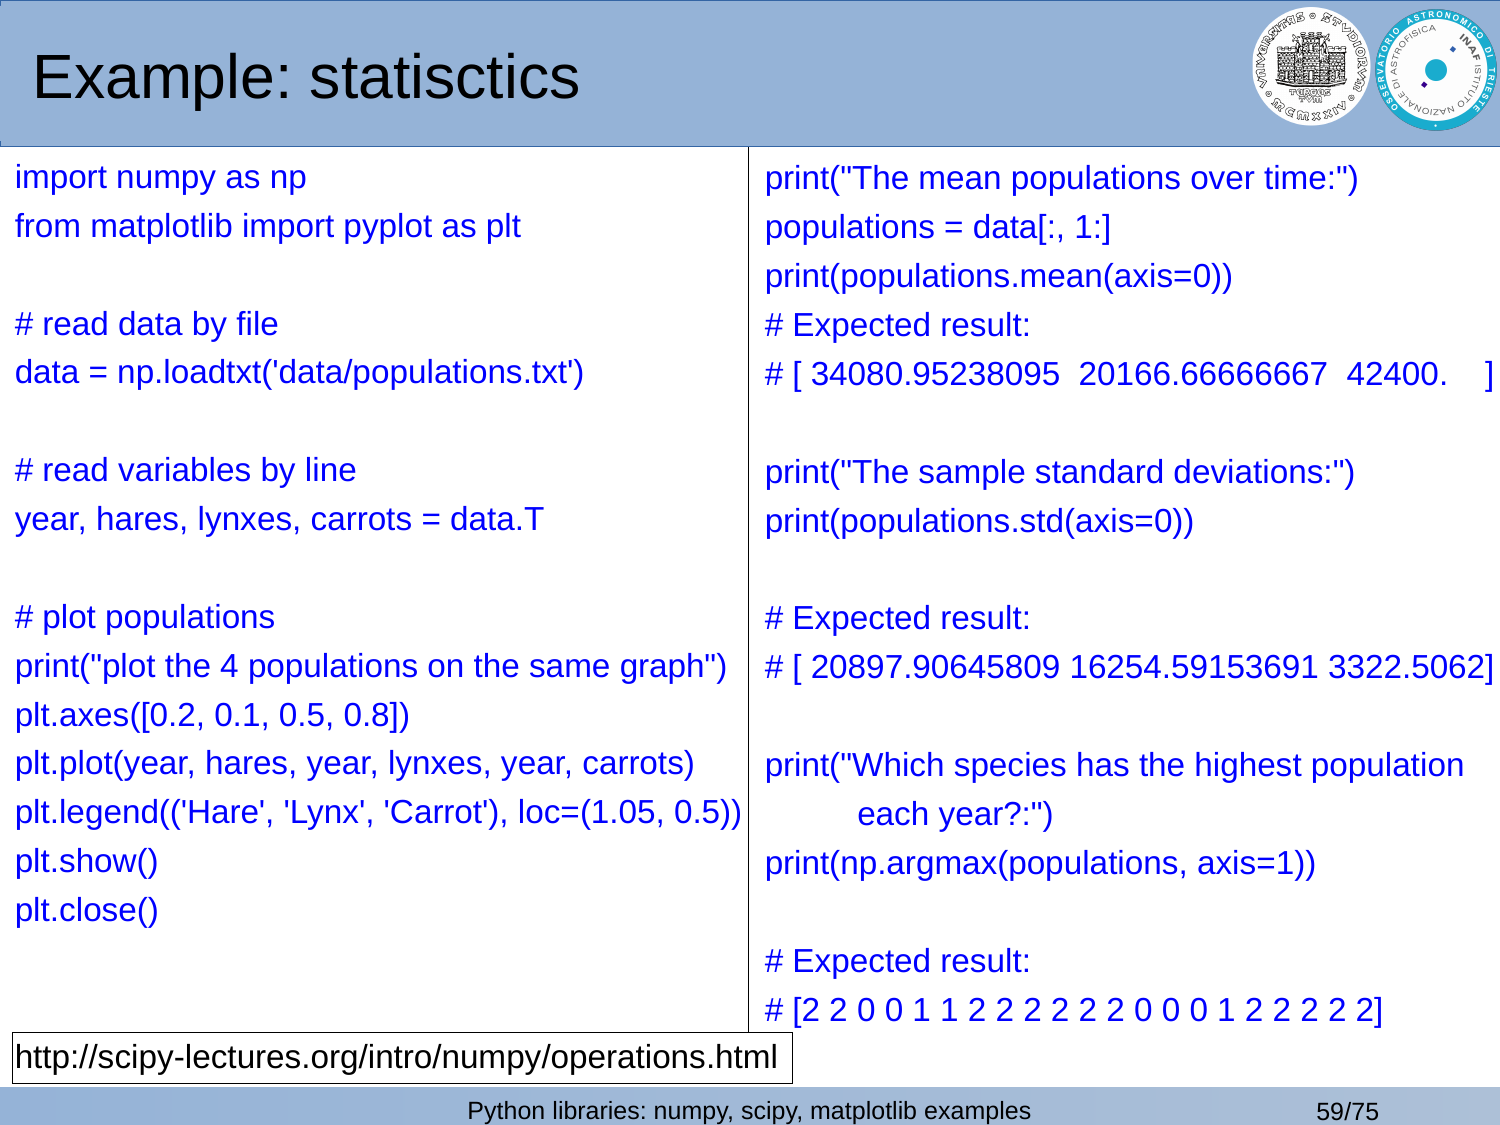

Example: statisctics
# import numpy as np
from matplotlib import pyplot as plt
# read data by file
data = np.loadtxt('data/populations.txt')
# read variables by line
year, hares, lynxes, carrots = data.T
# plot populations
print("plot the 4 populations on the same graph")
plt.axes([0.2, 0.1, 0.5, 0.8])
plt.plot(year, hares, year, lynxes, year, carrots)
plt.legend(('Hare', 'Lynx', 'Carrot'), loc=(1.05, 0.5))
plt.show()
plt.close()
http://scipy-lectures.org/intro/numpy/operations.html
print("The mean populations over time:")
populations = data[:, 1:]
print(populations.mean(axis=0))
# Expected result:
# [ 34080.95238095 20166.66666667 42400. ]
print("The sample standard deviations:")
print(populations.std(axis=0))
# Expected result:
# [ 20897.90645809 16254.59153691 3322.5062]
print("Which species has the highest population
 each year?:")
print(np.argmax(populations, axis=1))
# Expected result:
# [2 2 0 0 1 1 2 2 2 2 2 2 0 0 0 1 2 2 2 2 2]